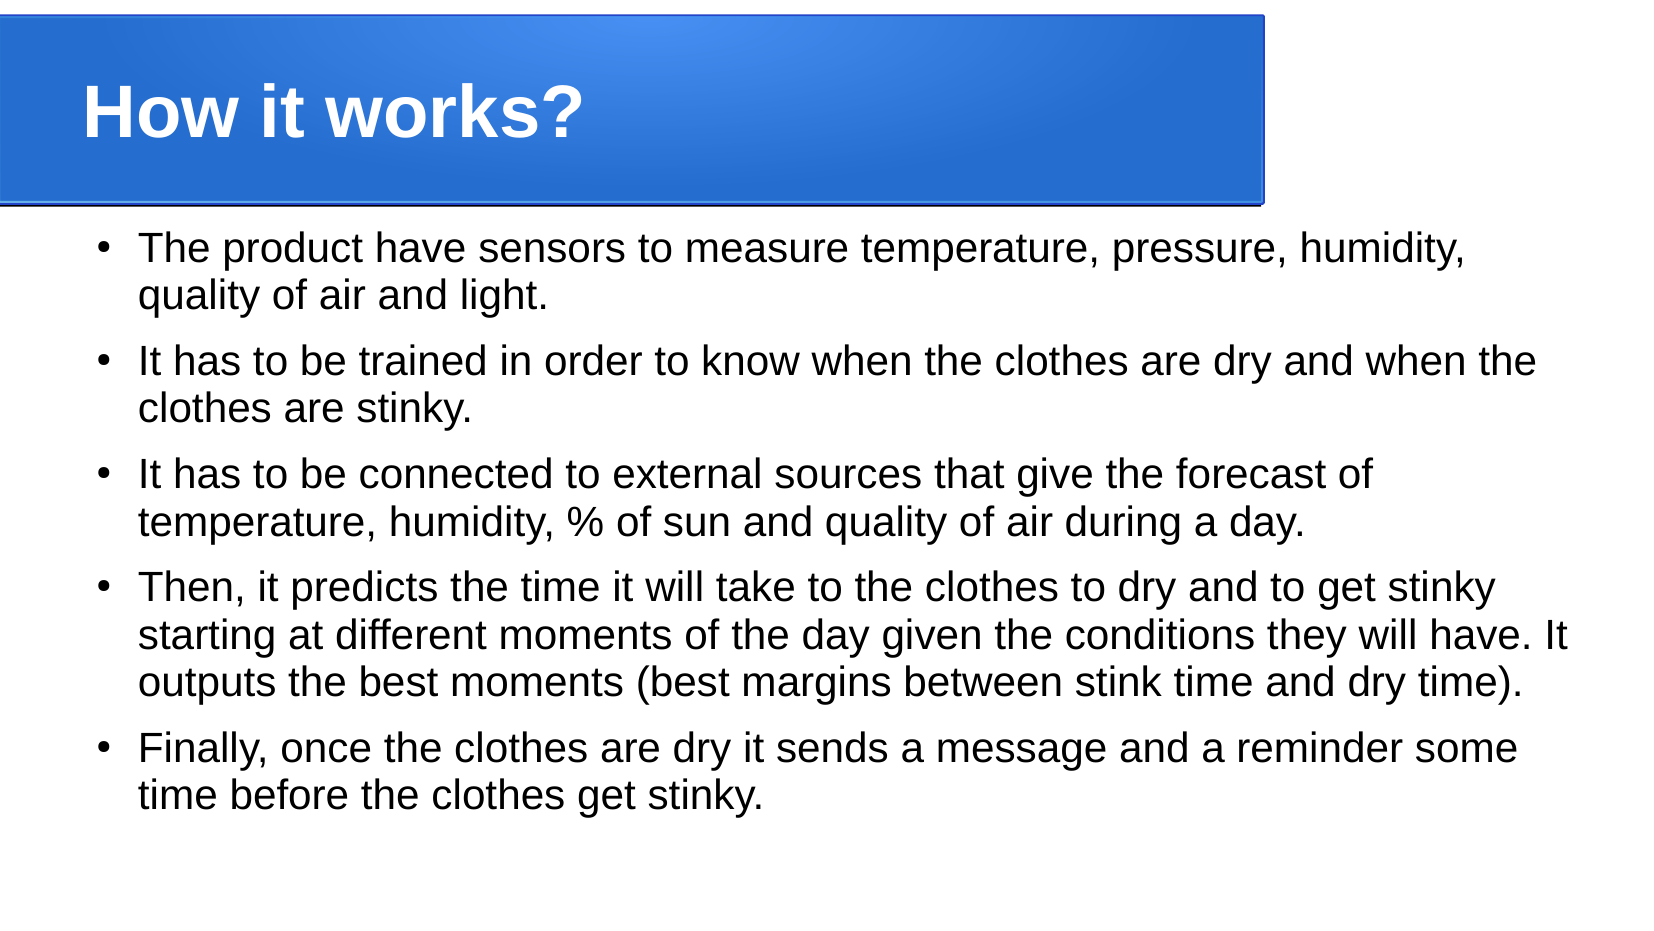

# How it works?
The product have sensors to measure temperature, pressure, humidity, quality of air and light.
It has to be trained in order to know when the clothes are dry and when the clothes are stinky.
It has to be connected to external sources that give the forecast of temperature, humidity, % of sun and quality of air during a day.
Then, it predicts the time it will take to the clothes to dry and to get stinky starting at different moments of the day given the conditions they will have. It outputs the best moments (best margins between stink time and dry time).
Finally, once the clothes are dry it sends a message and a reminder some time before the clothes get stinky.